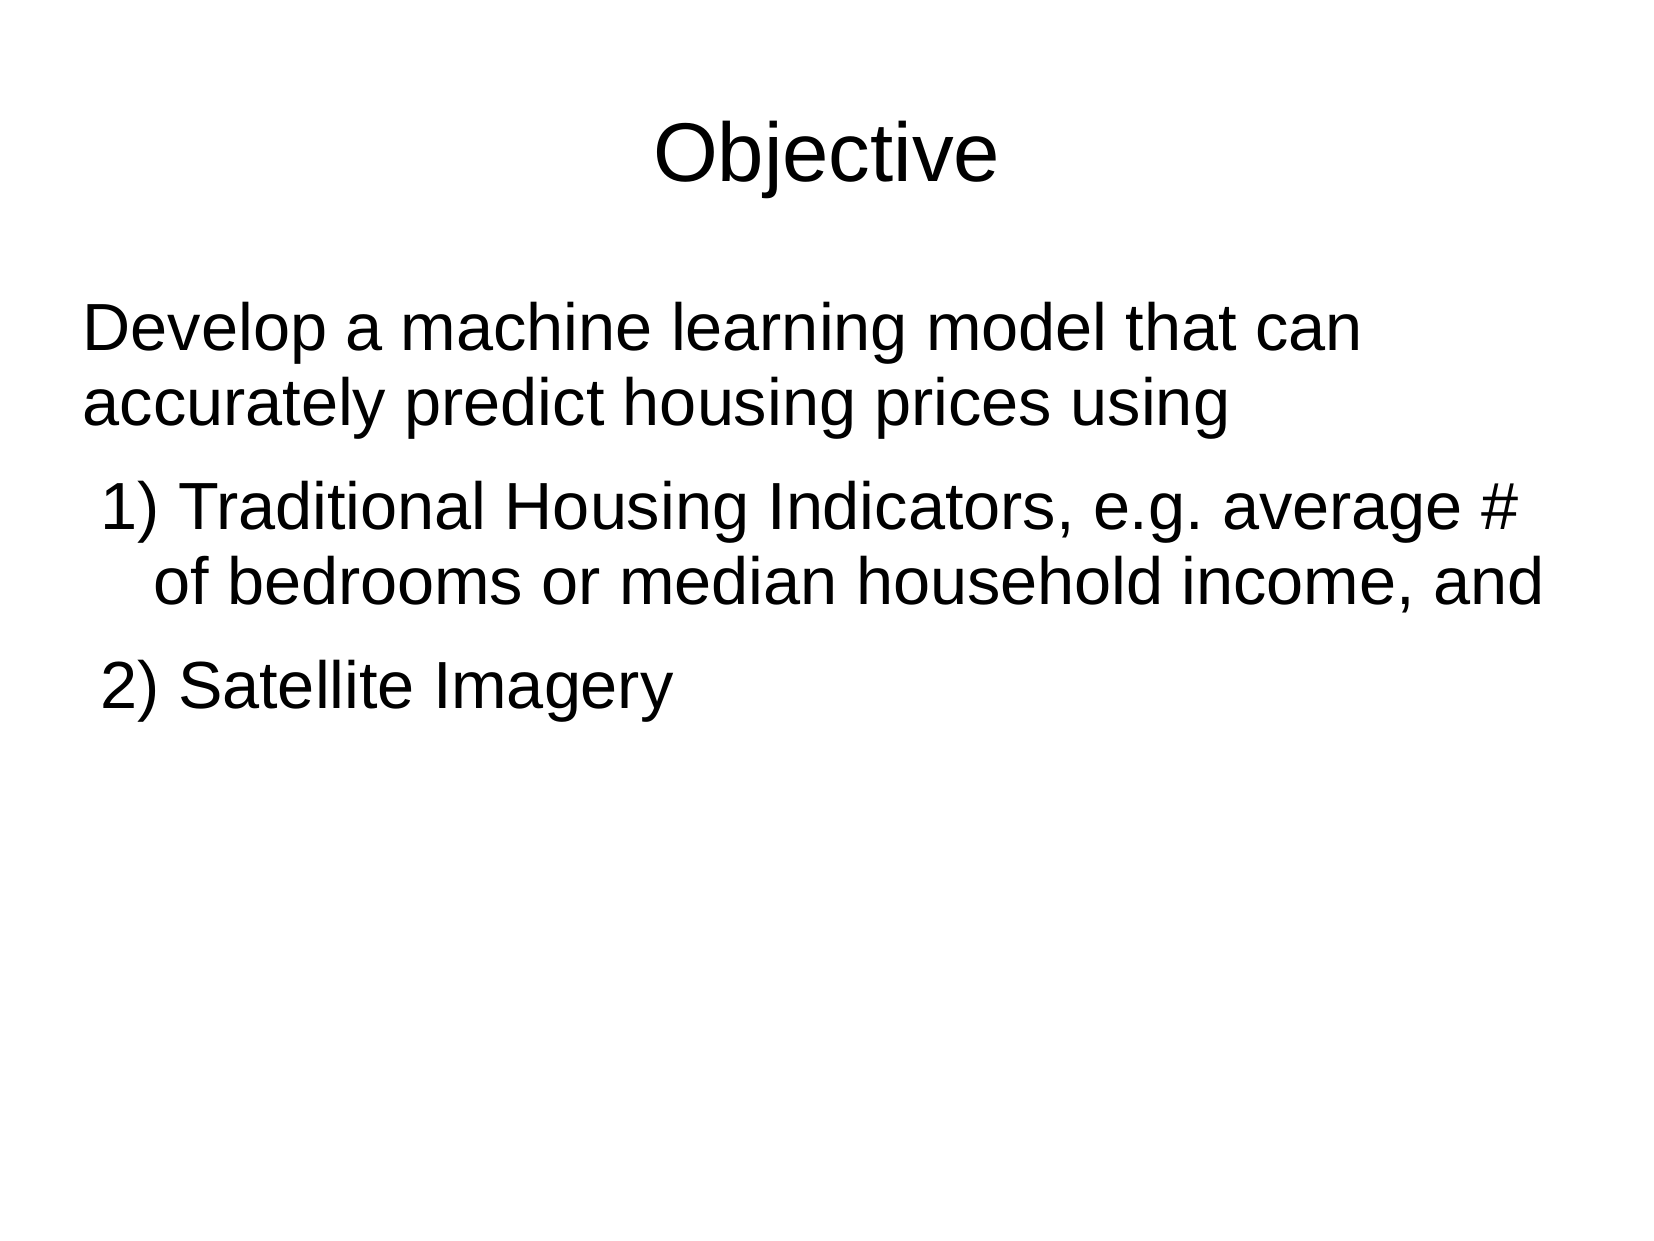

# Objective
Develop a machine learning model that can accurately predict housing prices using
 Traditional Housing Indicators, e.g. average # of bedrooms or median household income, and
 Satellite Imagery